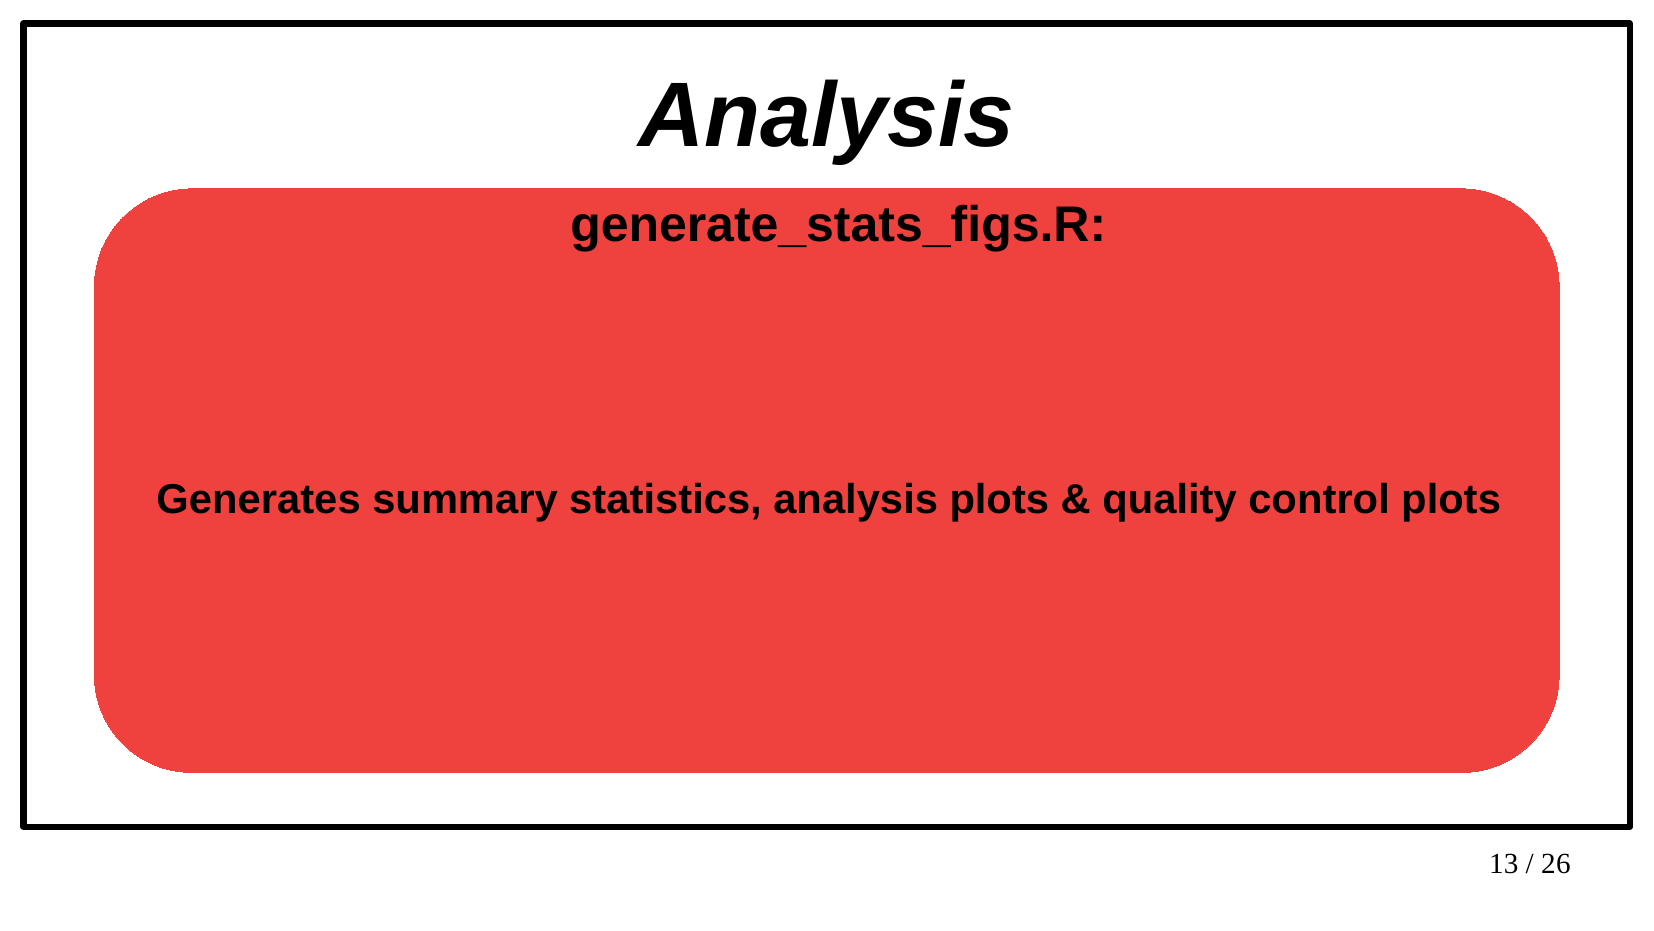

# Analysis
generate_stats_figs.R:
Generates summary statistics, analysis plots & quality control plots
13